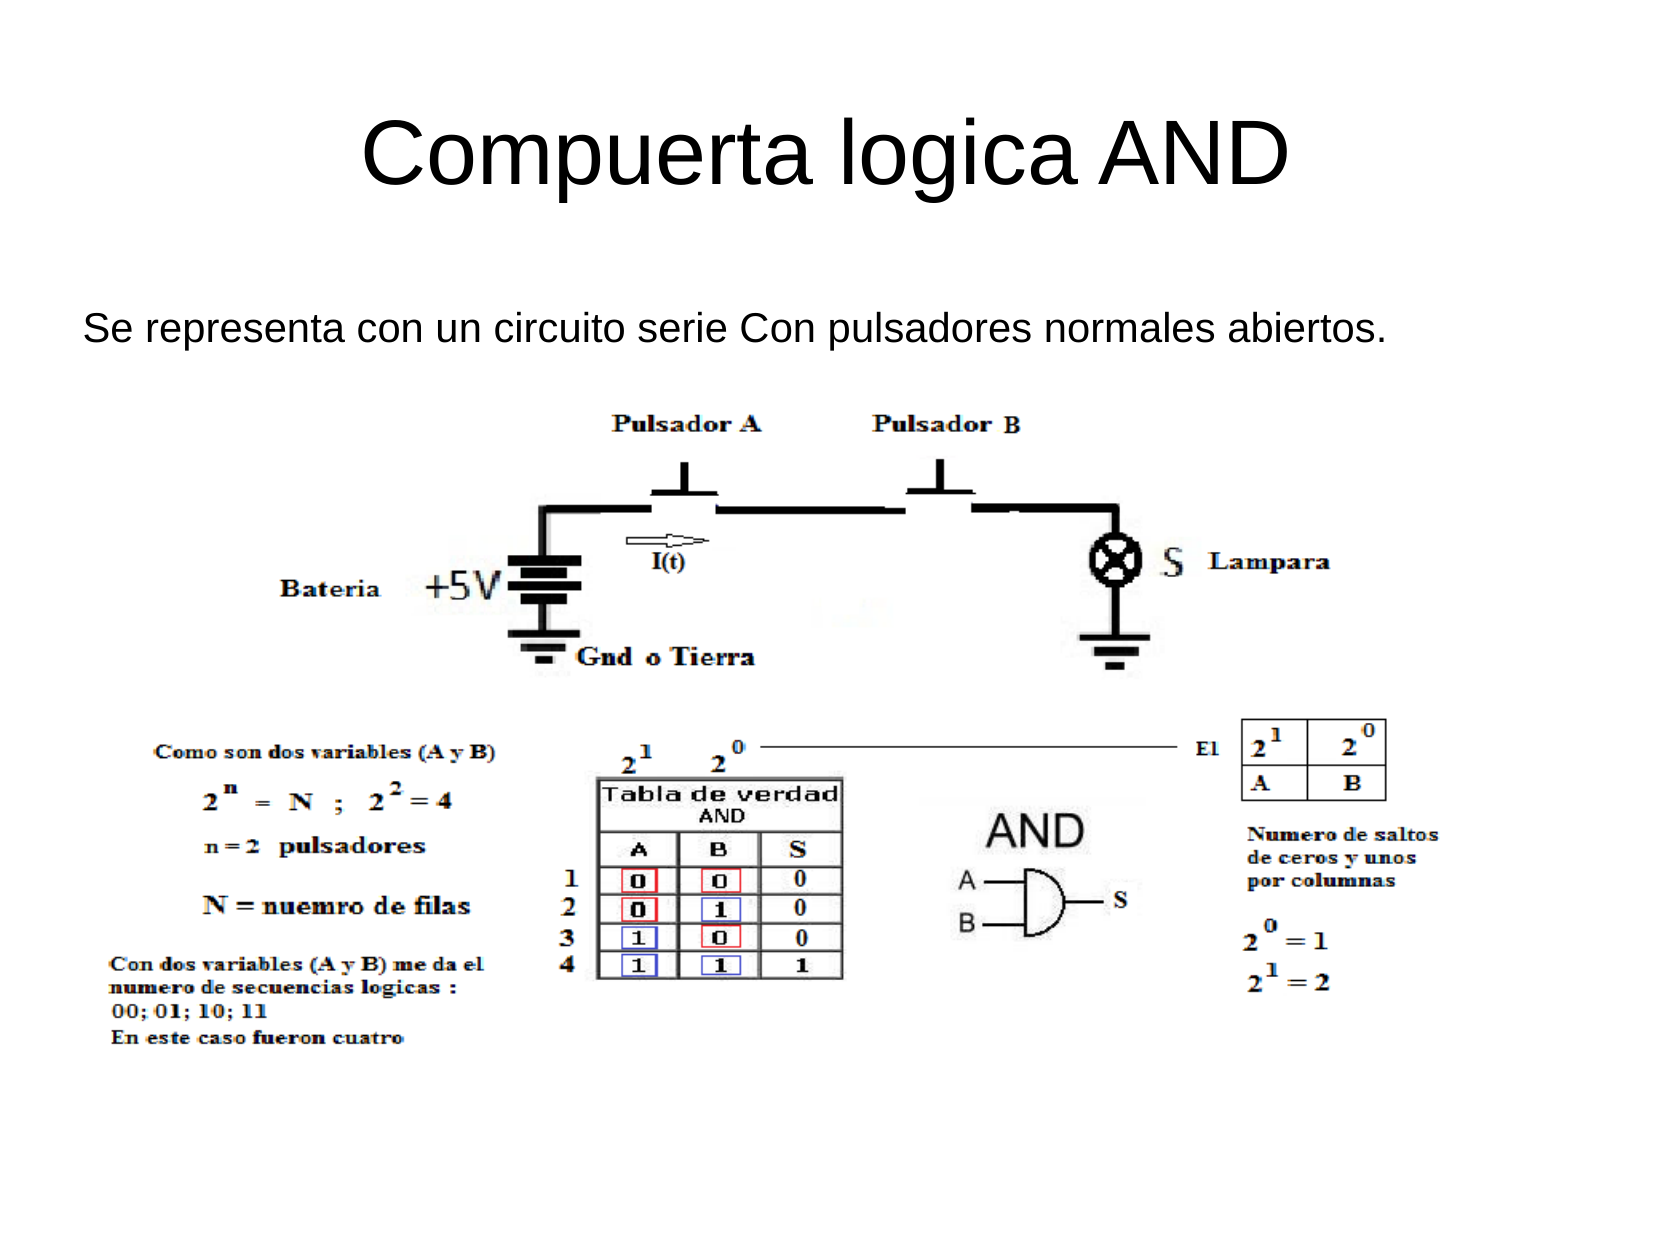

# Compuerta logica AND
Se representa con un circuito serie Con pulsadores normales abiertos.